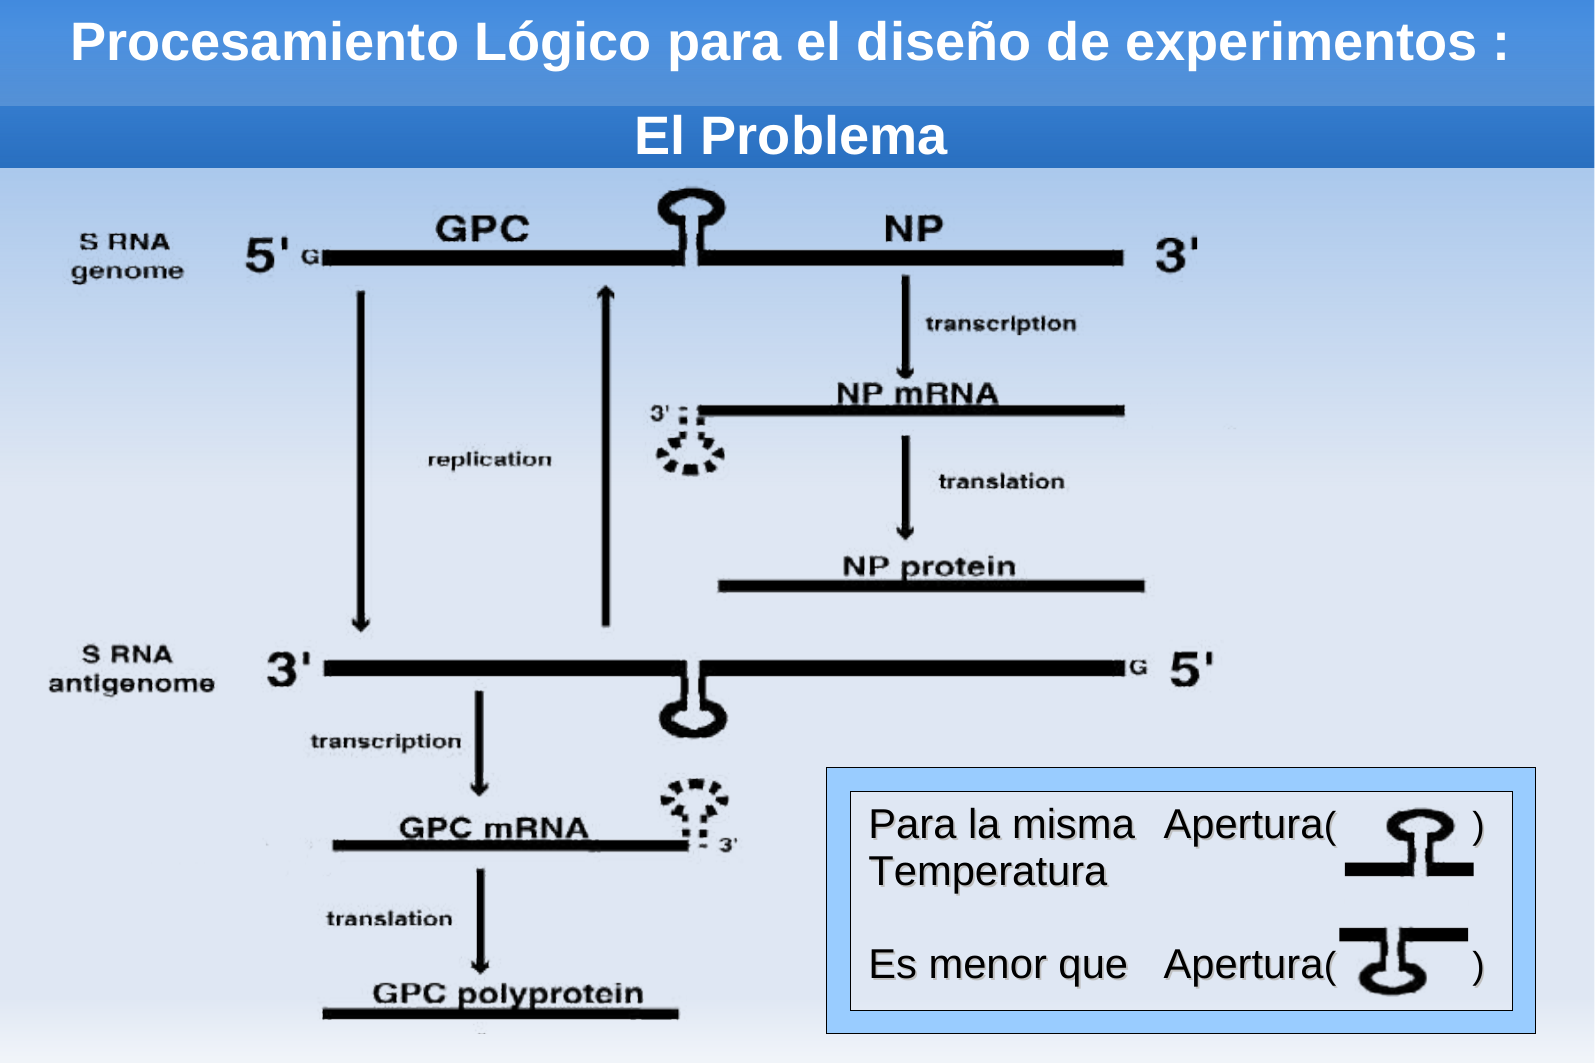

# Procesamiento Lógico para el diseño de experimentos : El Problema
Para la misma Temperatura
Es menor que
Apertura( )
Apertura( )